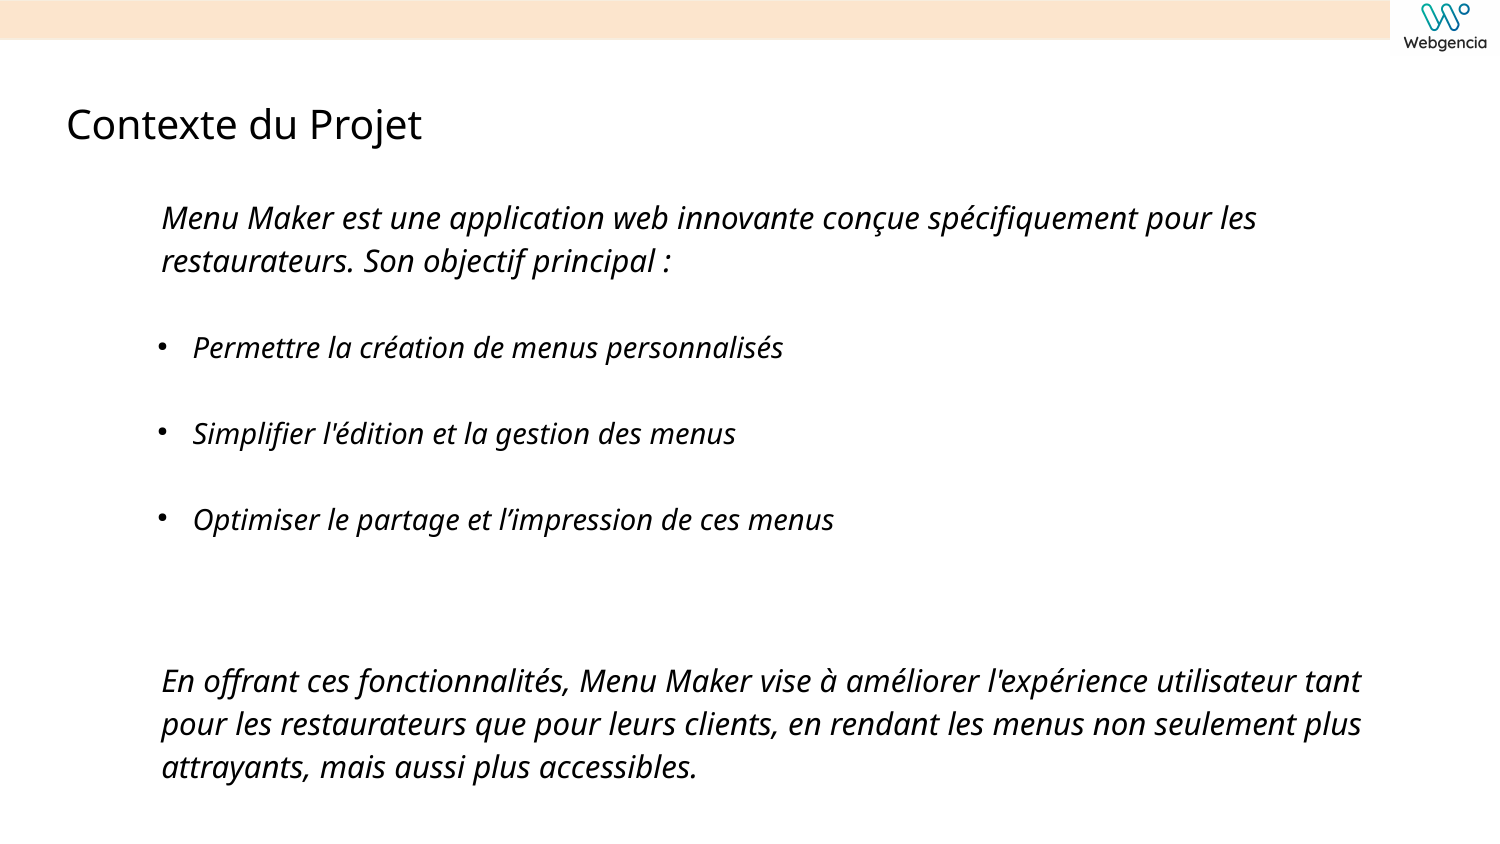

# Contexte du Projet
Menu Maker est une application web innovante conçue spécifiquement pour les restaurateurs. Son objectif principal :
Permettre la création de menus personnalisés
Simplifier l'édition et la gestion des menus
Optimiser le partage et l’impression de ces menus
En offrant ces fonctionnalités, Menu Maker vise à améliorer l'expérience utilisateur tant pour les restaurateurs que pour leurs clients, en rendant les menus non seulement plus attrayants, mais aussi plus accessibles.